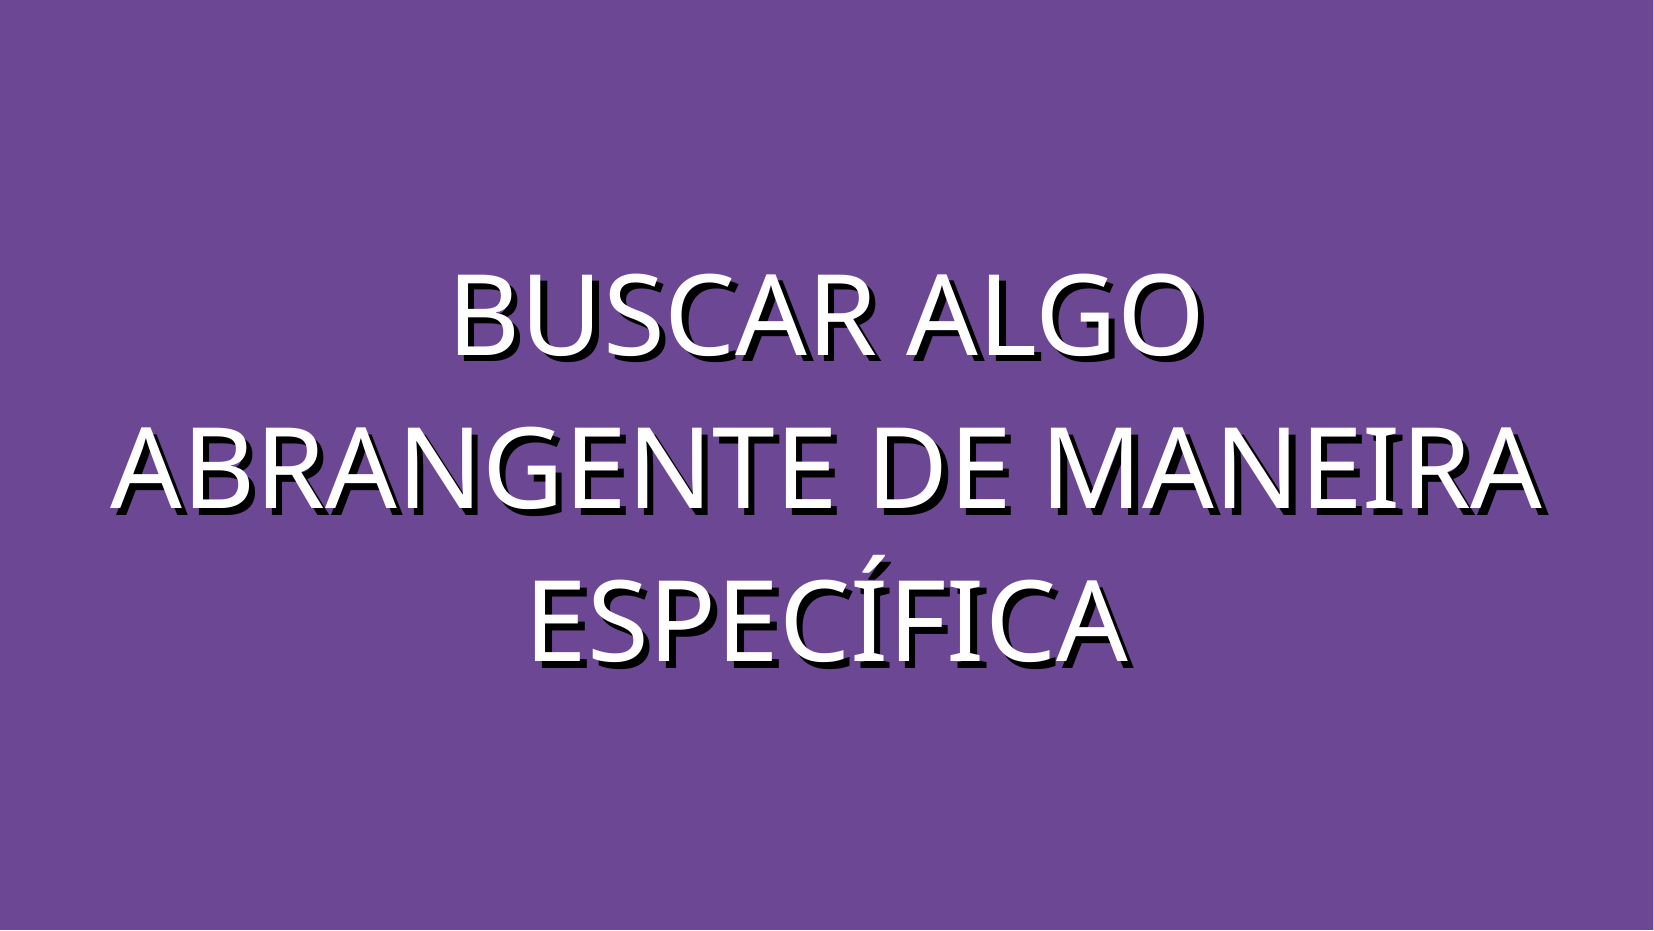

# BUSCAR ALGO ABRANGENTE DE MANEIRA ESPECÍFICA